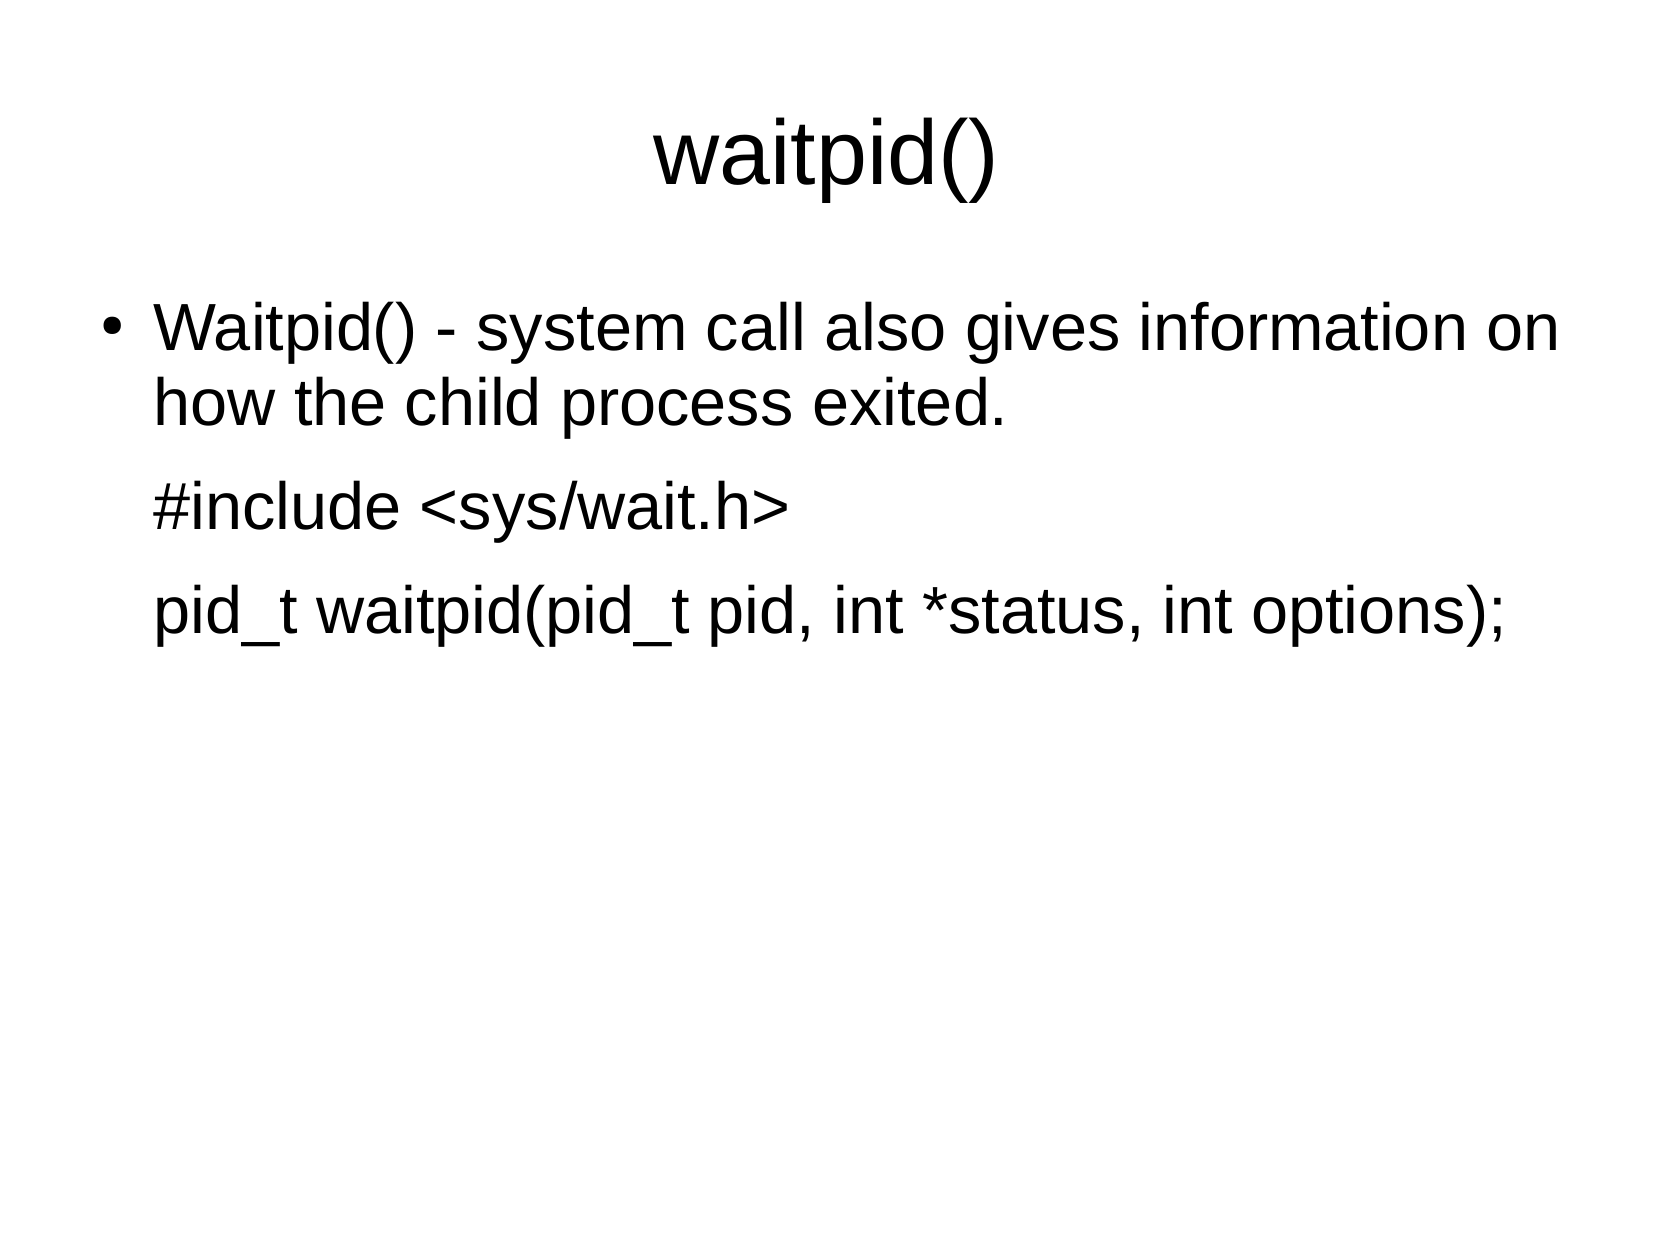

# waitpid()
Waitpid() - system call also gives information on how the child process exited.
#include <sys/wait.h>
pid_t waitpid(pid_t pid, int *status, int options);